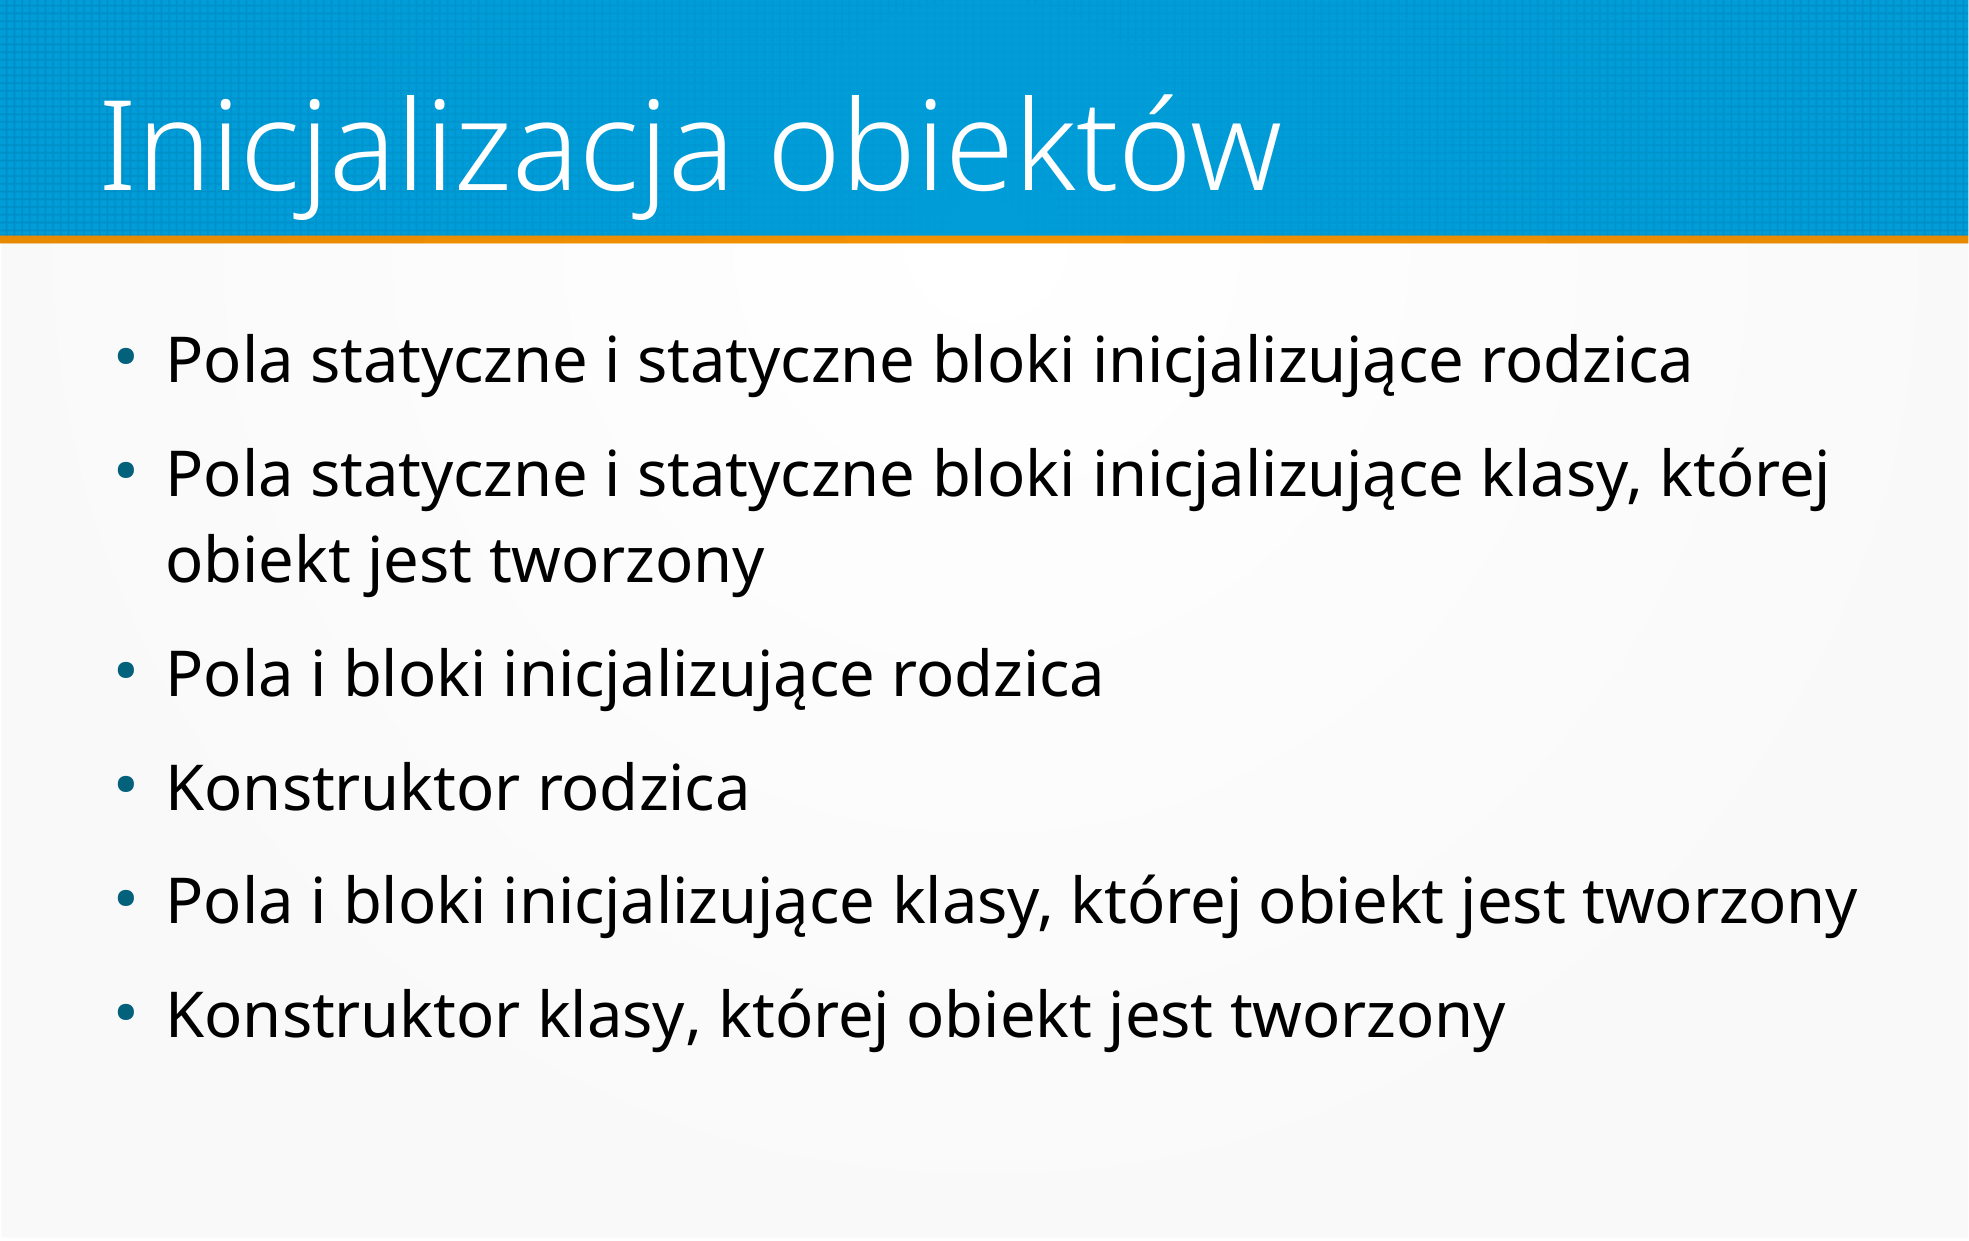

# Inicjalizacja obiektów
Pola statyczne i statyczne bloki inicjalizujące rodzica
Pola statyczne i statyczne bloki inicjalizujące klasy, której obiekt jest tworzony
Pola i bloki inicjalizujące rodzica
Konstruktor rodzica
Pola i bloki inicjalizujące klasy, której obiekt jest tworzony
Konstruktor klasy, której obiekt jest tworzony